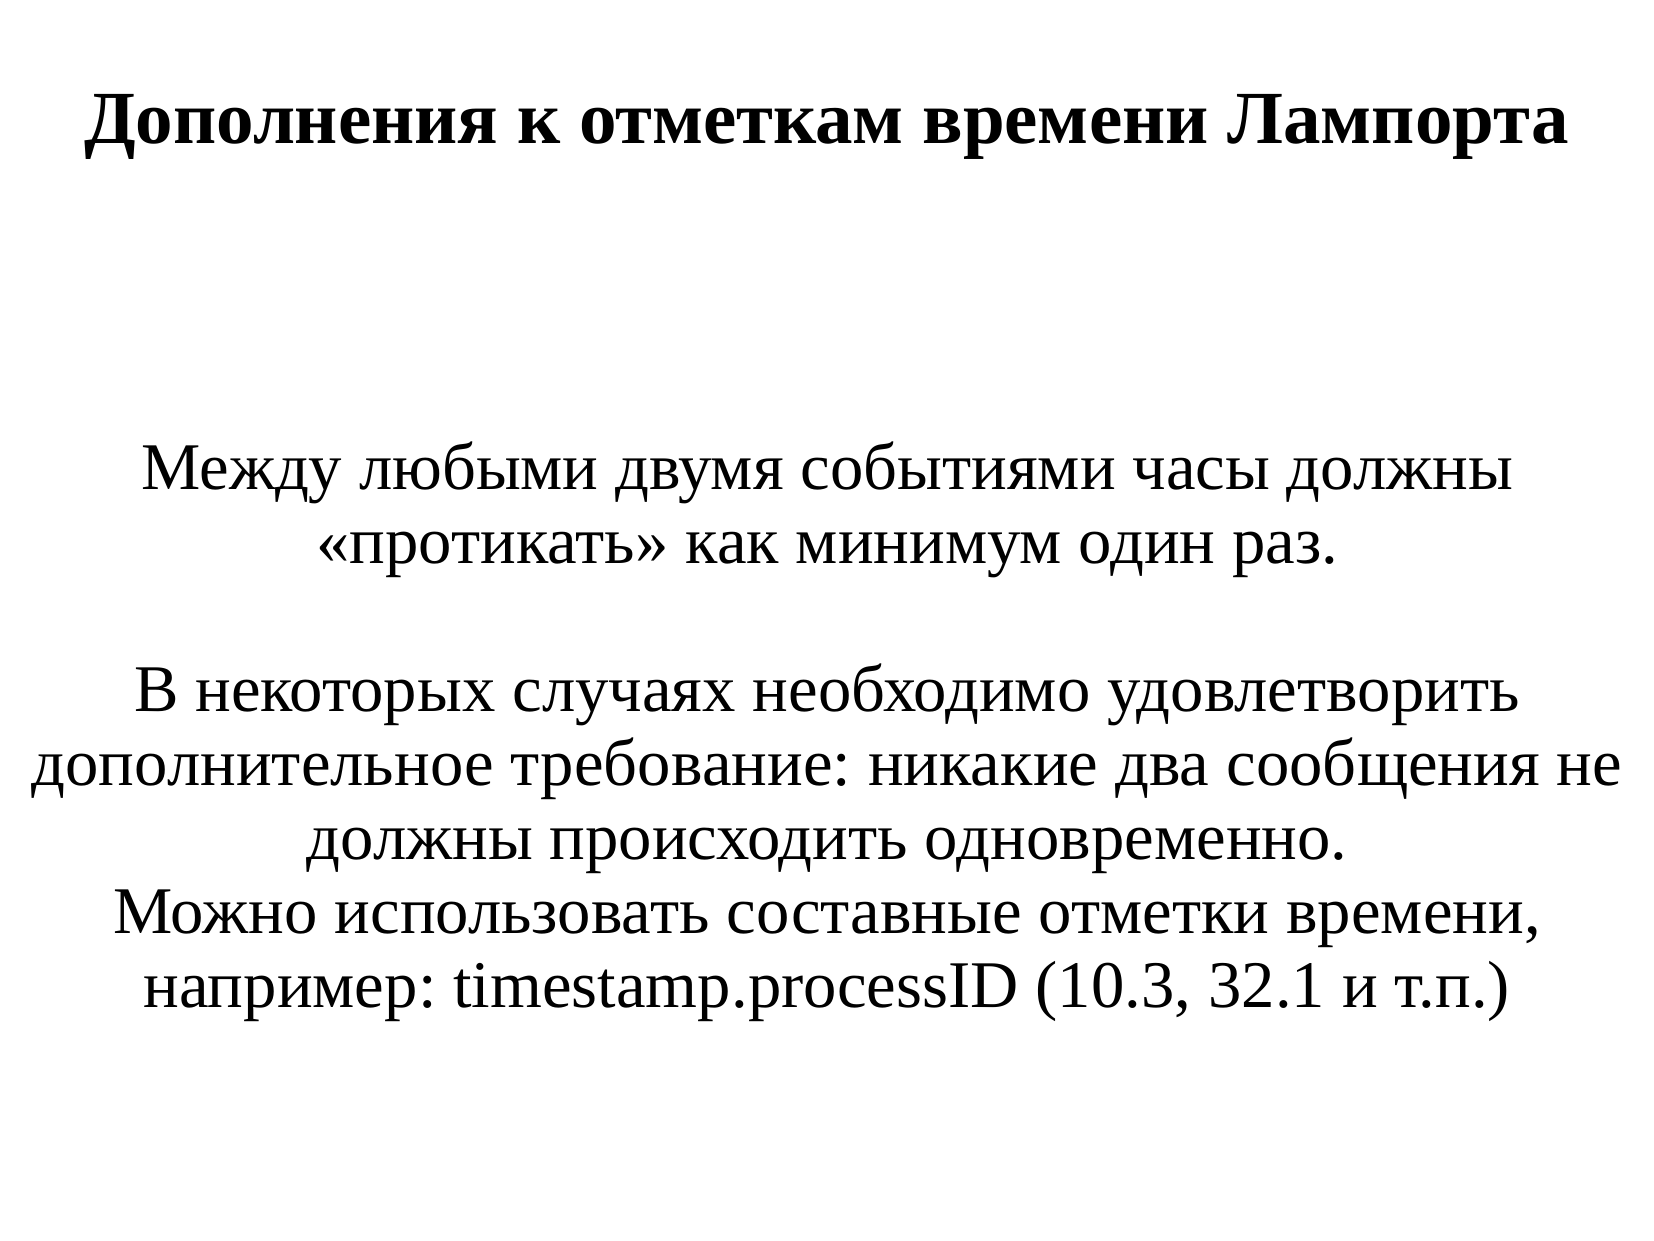

# Дополнения к отметкам времени Лампорта
Между любыми двумя событиями часы должны «протикать» как минимум один раз.
В некоторых случаях необходимо удовлетворить дополнительное требование: никакие два сообщения не должны происходить одновременно.
Можно использовать составные отметки времени, например: timestamp.processID (10.3, 32.1 и т.п.)